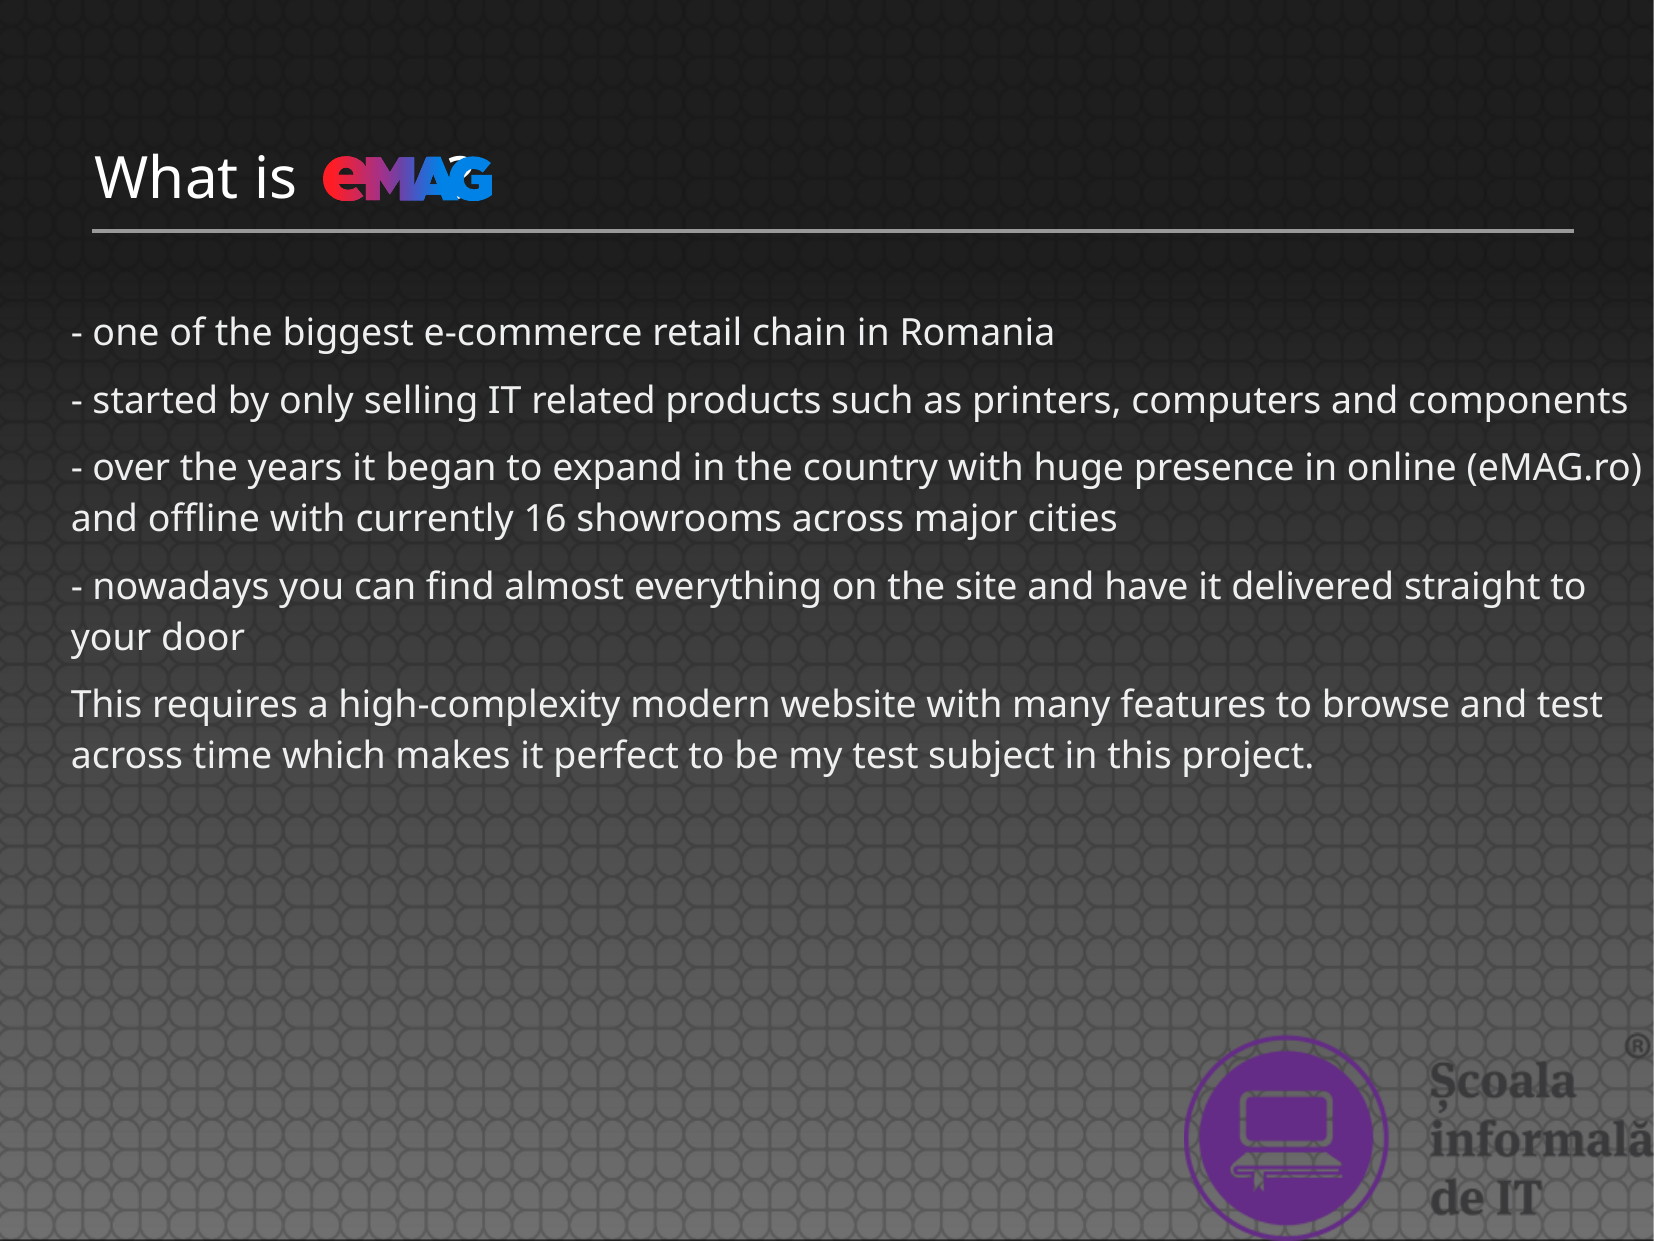

# What is ?
- one of the biggest e-commerce retail chain in Romania
- started by only selling IT related products such as printers, computers and components
- over the years it began to expand in the country with huge presence in online (eMAG.ro) and offline with currently 16 showrooms across major cities
- nowadays you can find almost everything on the site and have it delivered straight to your door
This requires a high-complexity modern website with many features to browse and test across time which makes it perfect to be my test subject in this project.